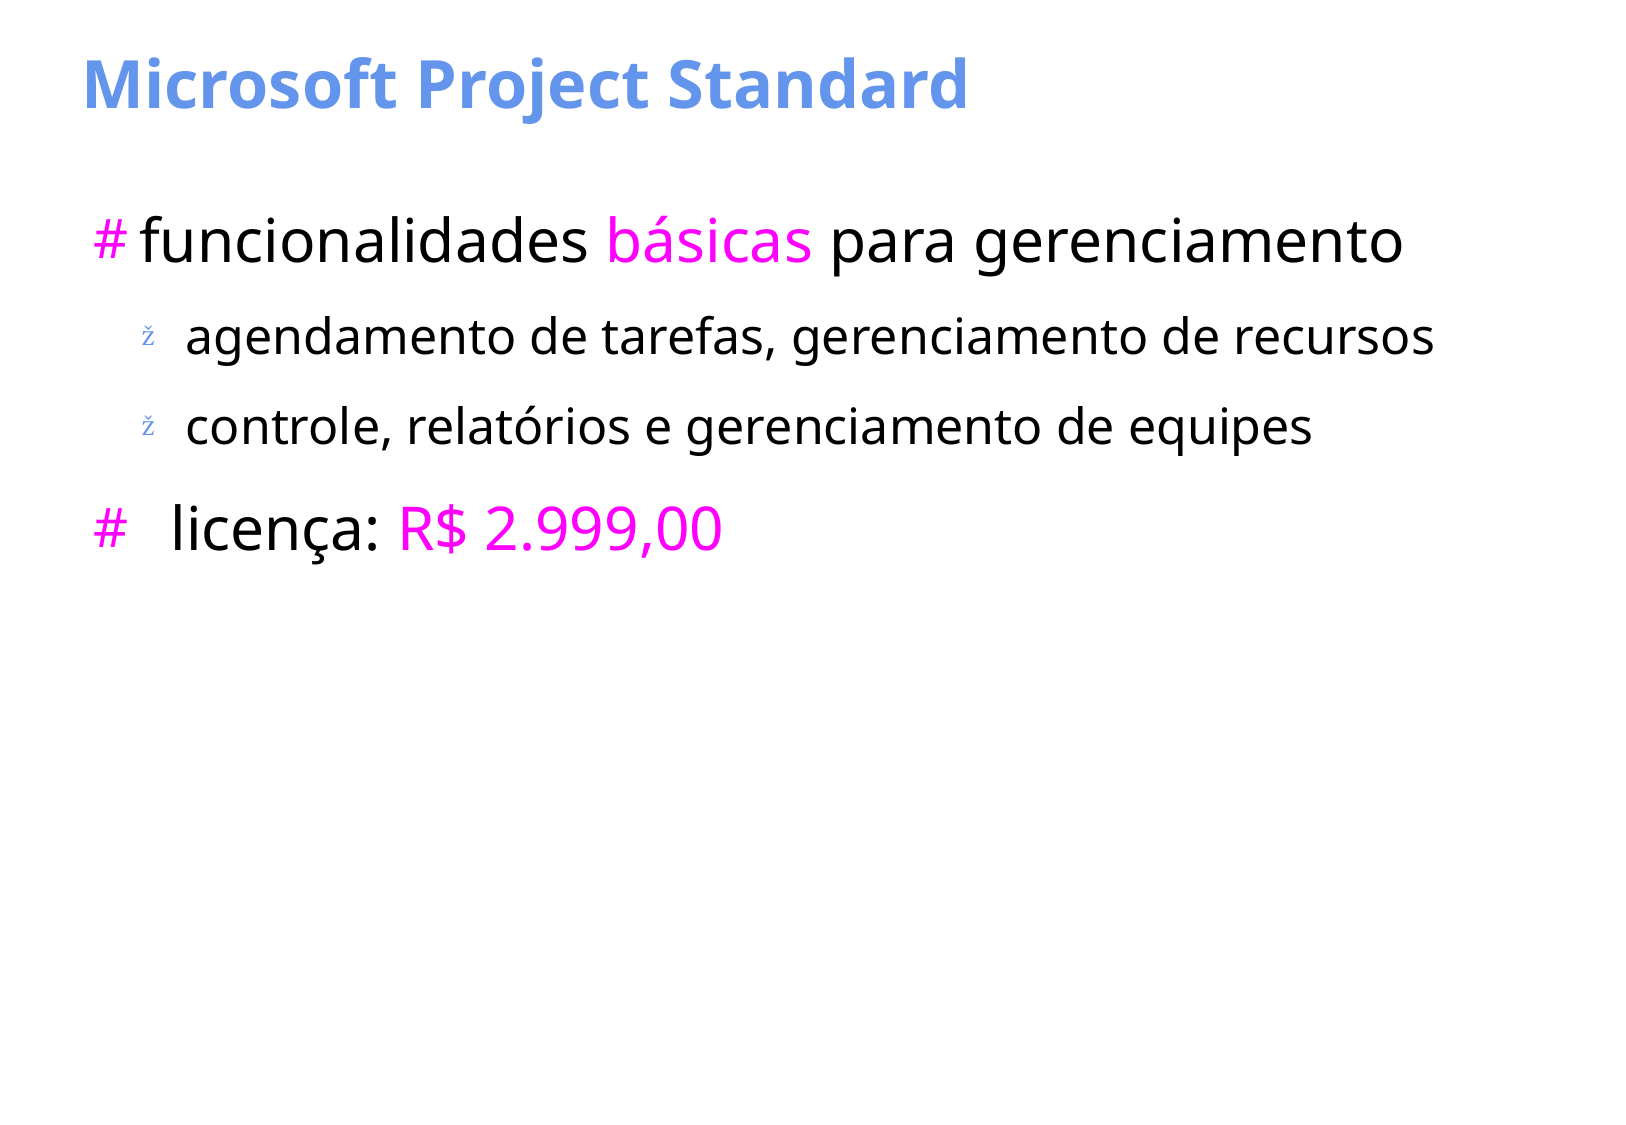

# Microsoft Project Standard
funcionalidades básicas para gerenciamento
agendamento de tarefas, gerenciamento de recursos
controle, relatórios e gerenciamento de equipes
 licença: R$ 2.999,00